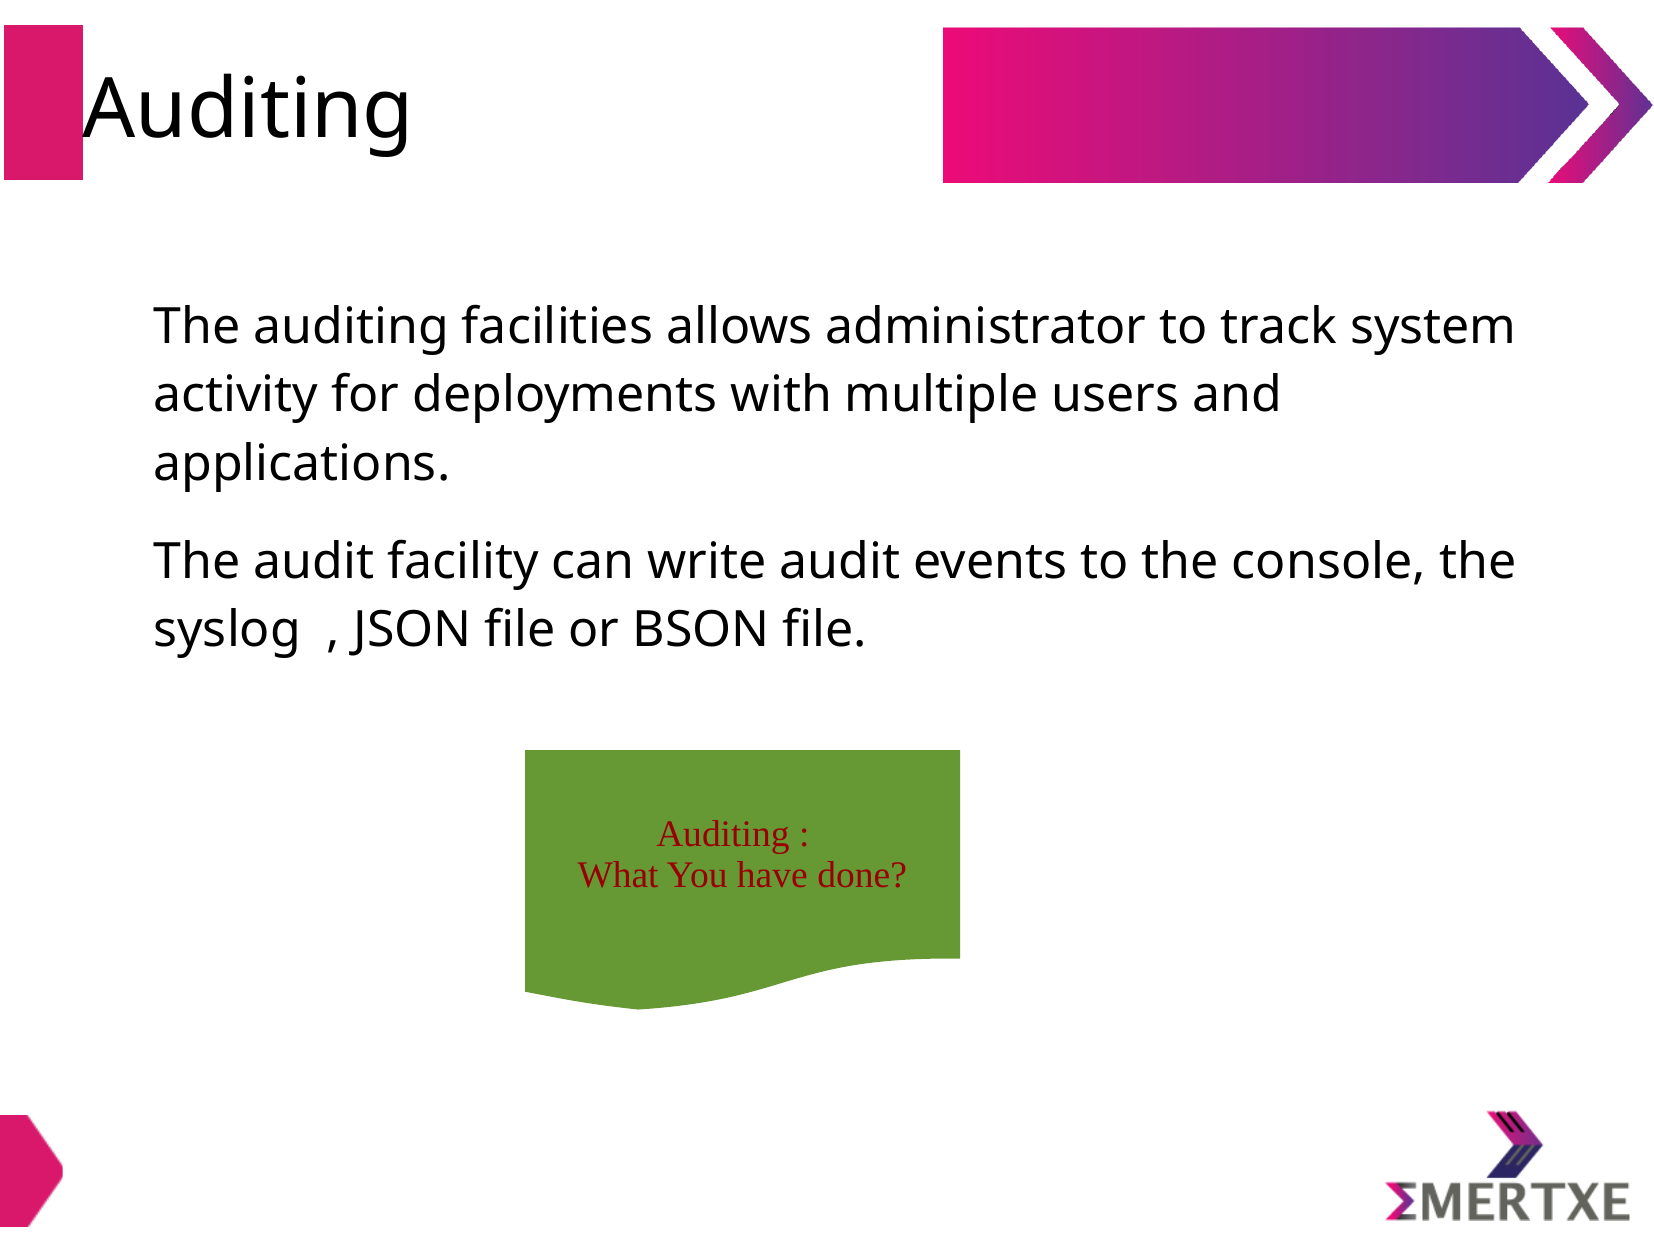

# Auditing
The auditing facilities allows administrator to track system activity for deployments with multiple users and applications.
The audit facility can write audit events to the console, the syslog , JSON file or BSON file.
Auditing :
What You have done?